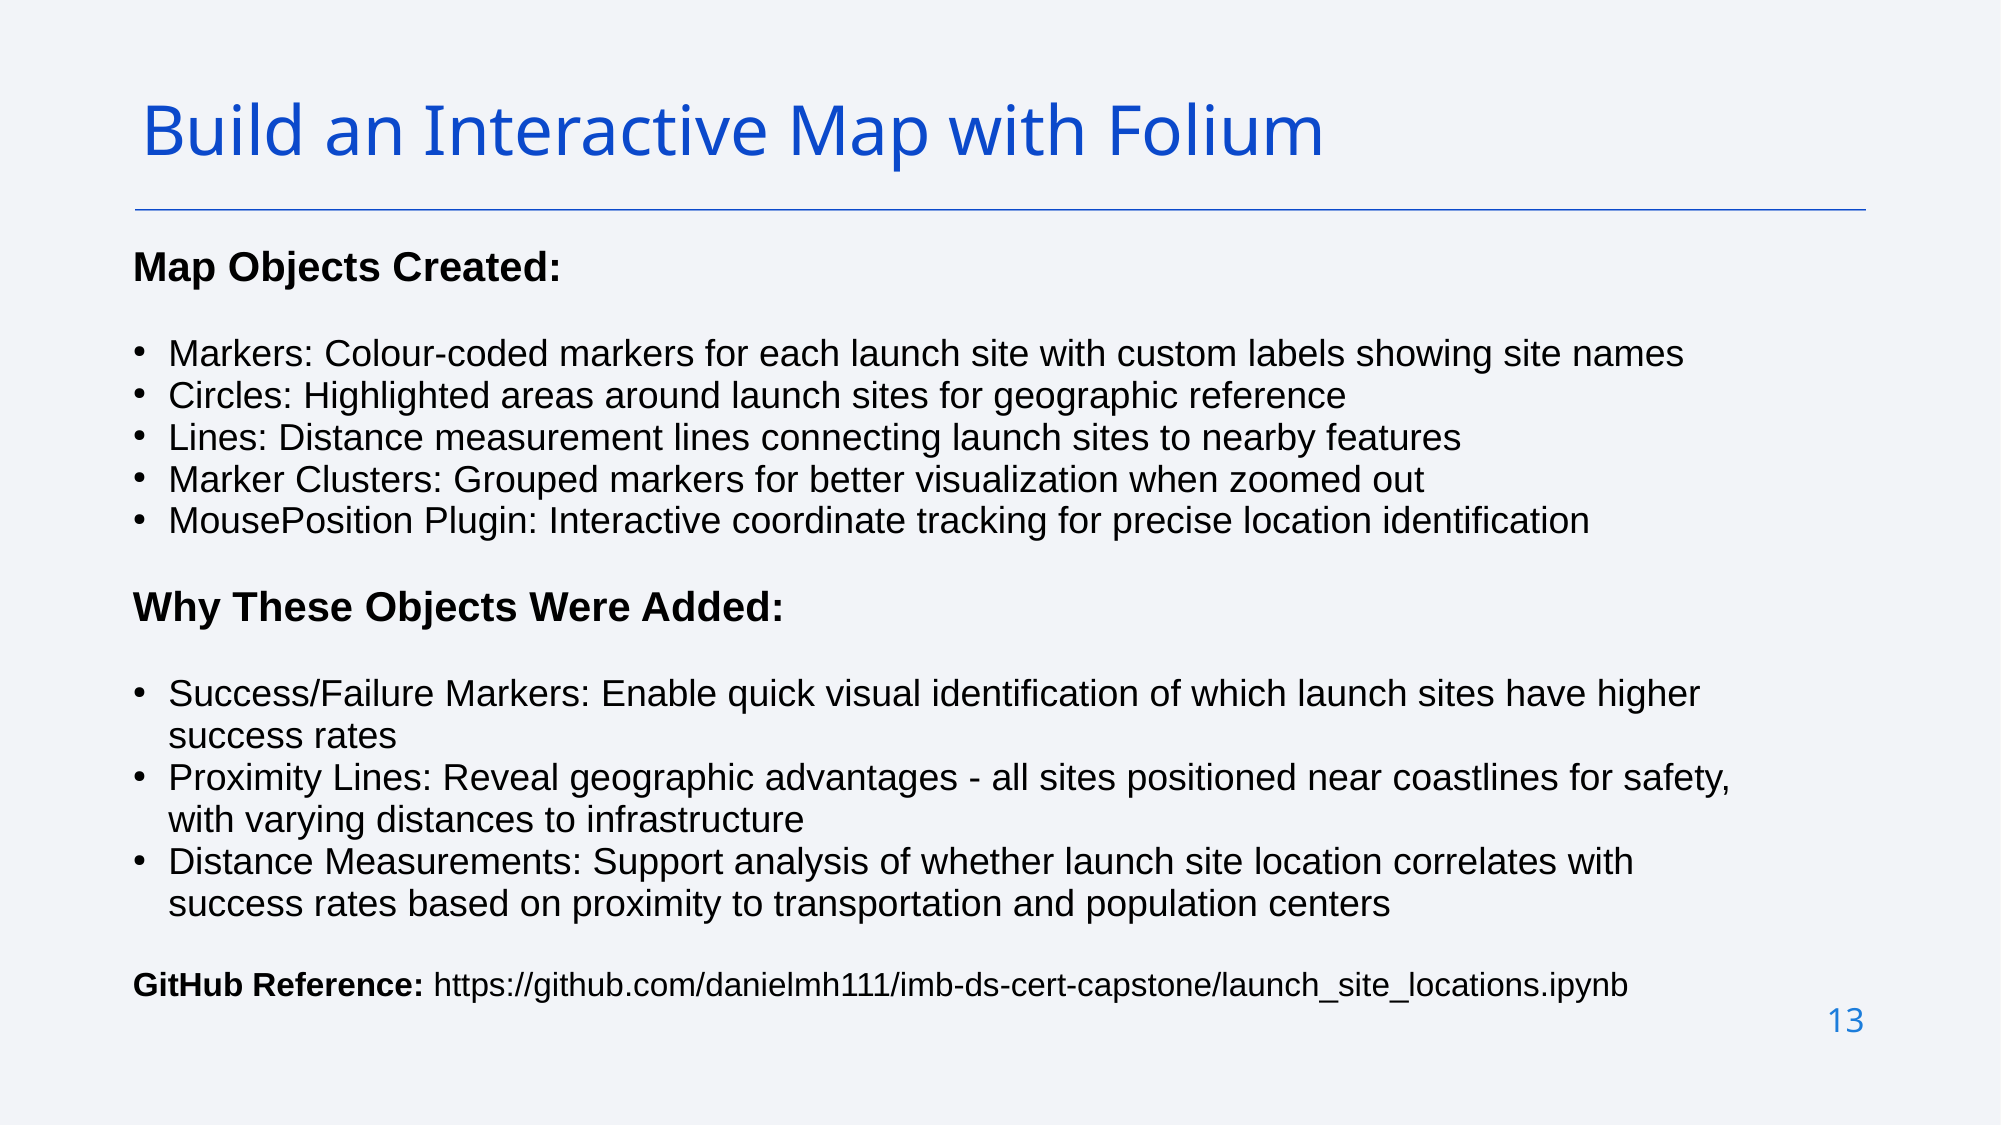

Build an Interactive Map with Folium
Map Objects Created:
Markers: Colour-coded markers for each launch site with custom labels showing site names
Circles: Highlighted areas around launch sites for geographic reference
Lines: Distance measurement lines connecting launch sites to nearby features
Marker Clusters: Grouped markers for better visualization when zoomed out
MousePosition Plugin: Interactive coordinate tracking for precise location identification
Why These Objects Were Added:
Success/Failure Markers: Enable quick visual identification of which launch sites have higher success rates
Proximity Lines: Reveal geographic advantages - all sites positioned near coastlines for safety, with varying distances to infrastructure
Distance Measurements: Support analysis of whether launch site location correlates with success rates based on proximity to transportation and population centers
GitHub Reference: https://github.com/danielmh111/imb-ds-cert-capstone/launch_site_locations.ipynb
13